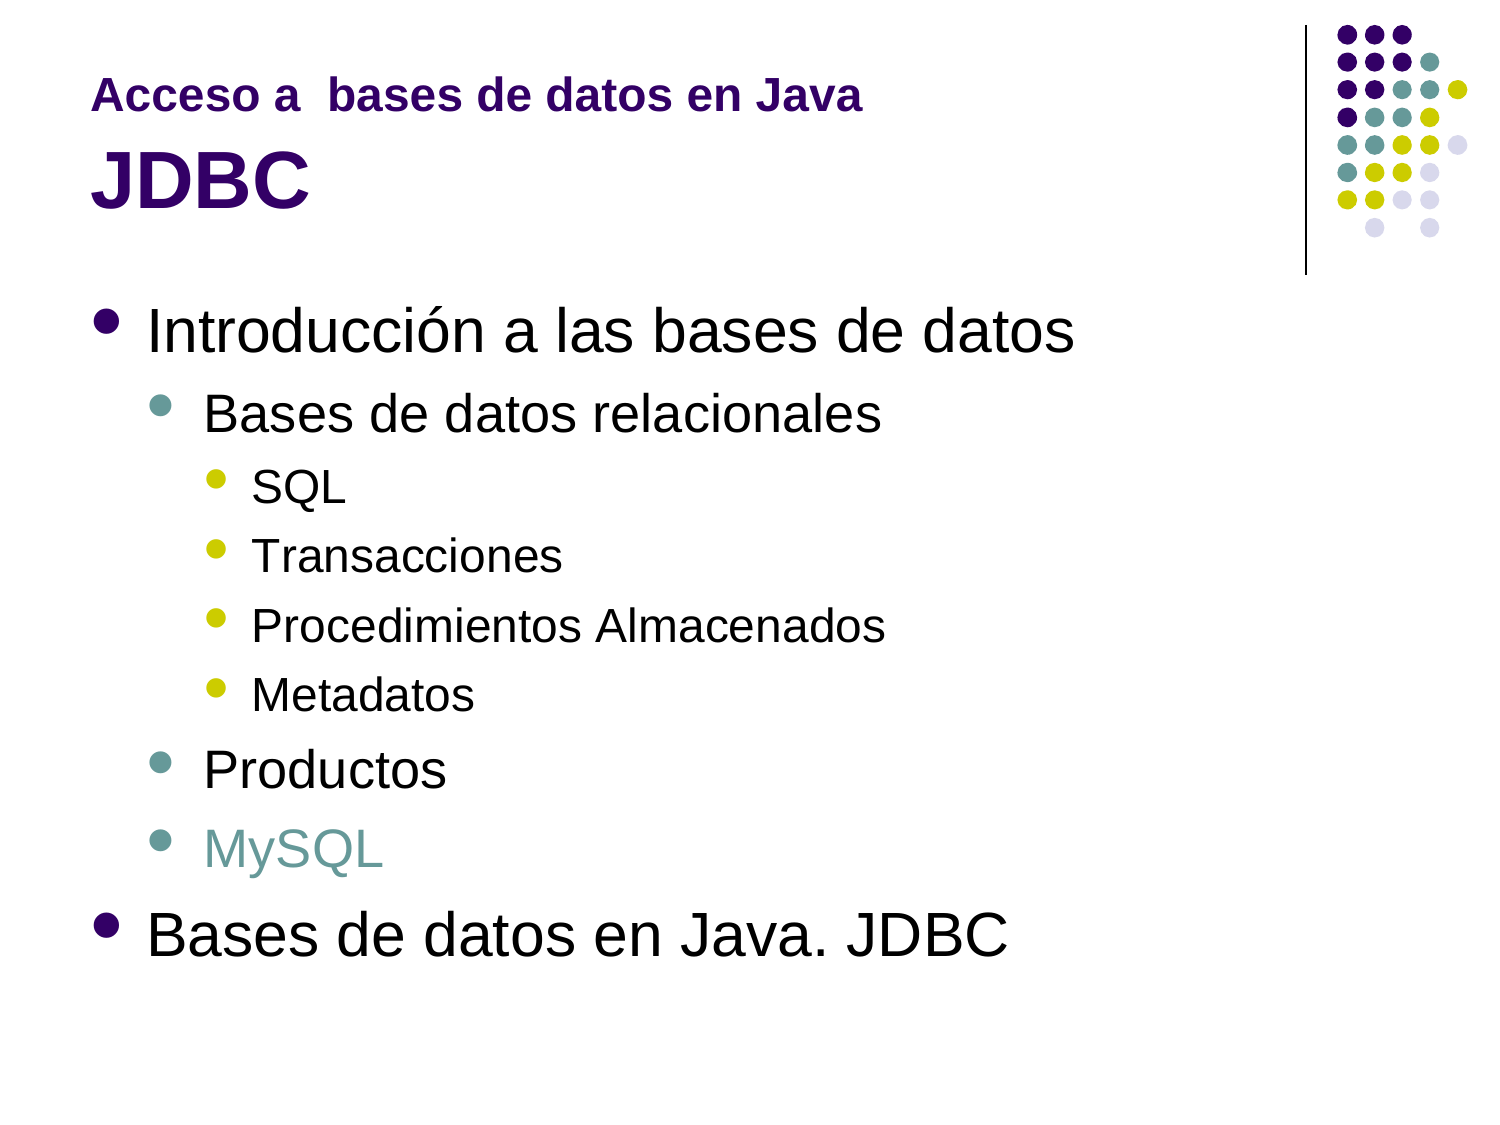

# Acceso a bases de datos en Java JDBC
Introducción a las bases de datos
Bases de datos relacionales
SQL
Transacciones
Procedimientos Almacenados
Metadatos
Productos
MySQL
Bases de datos en Java. JDBC